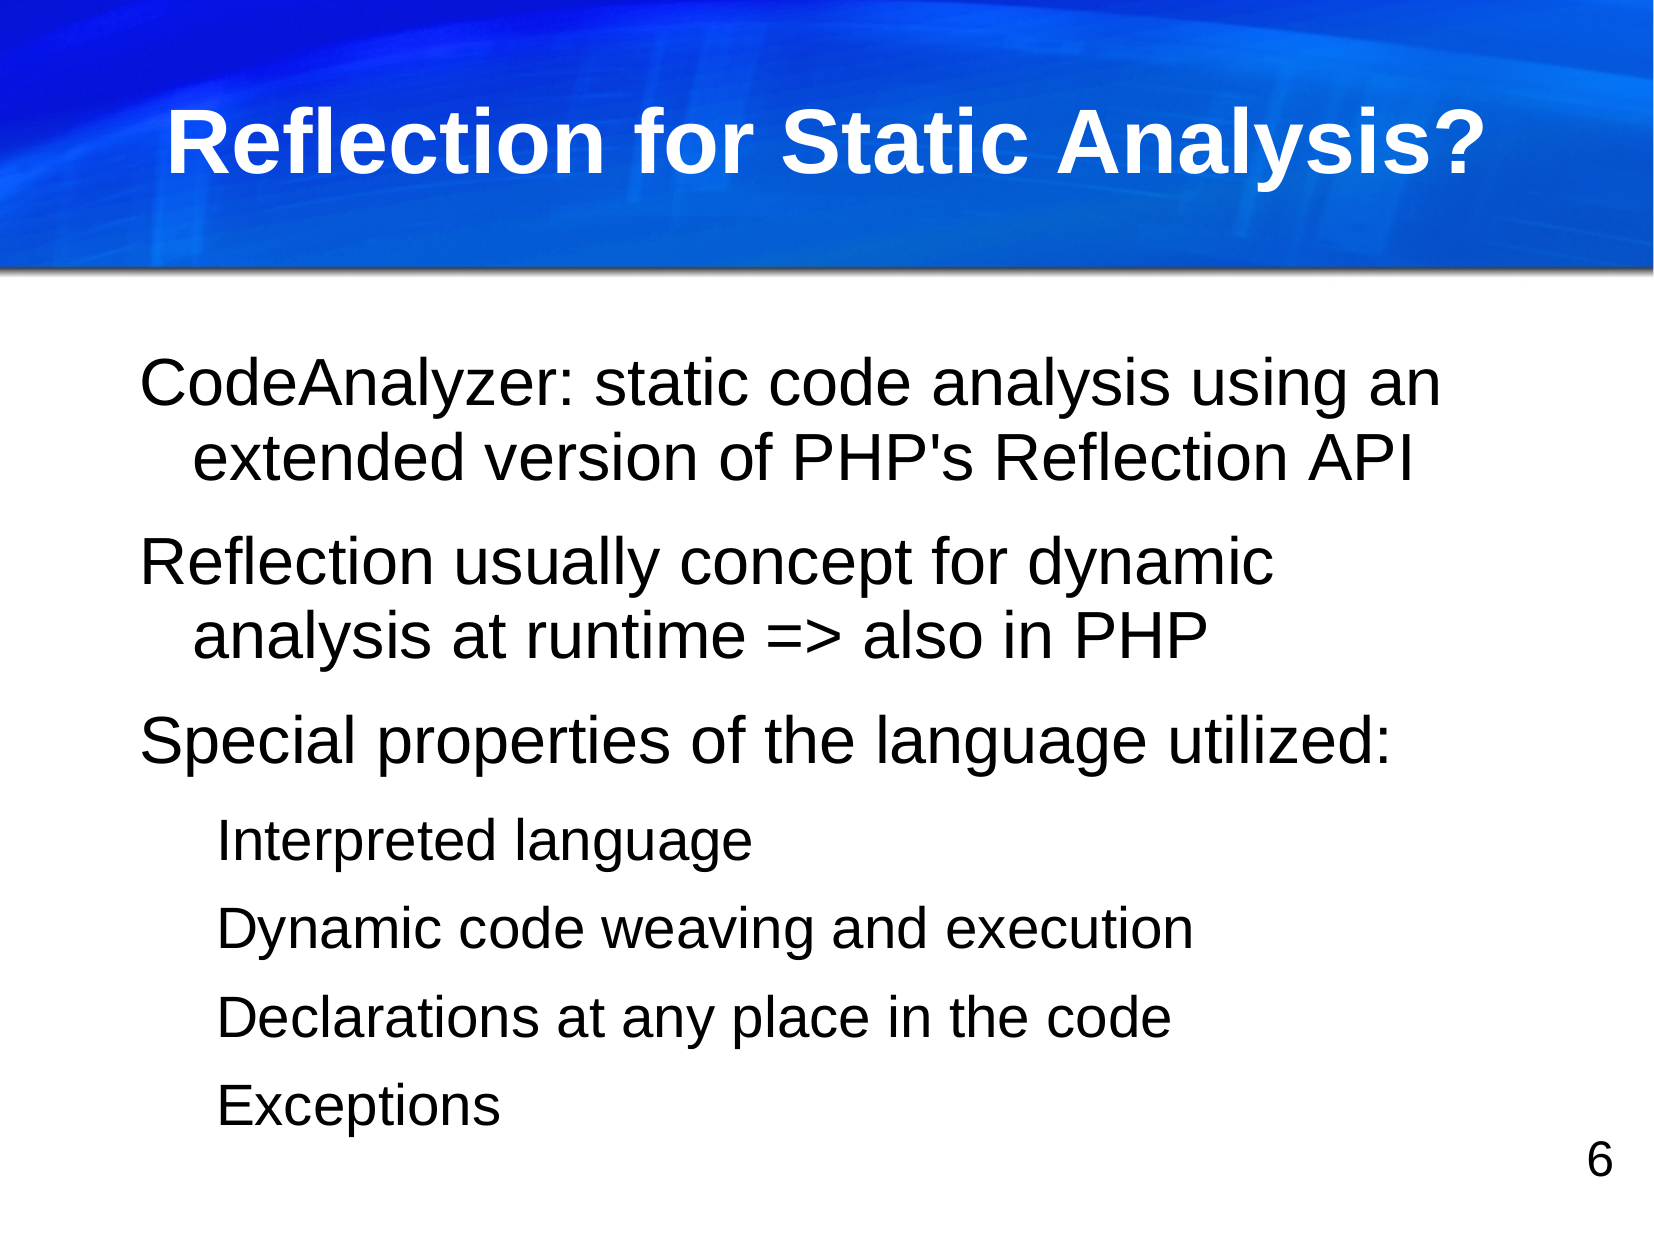

# Reflection for Static Analysis?
CodeAnalyzer: static code analysis using an extended version of PHP's Reflection API
Reflection usually concept for dynamic analysis at runtime => also in PHP
Special properties of the language utilized:
Interpreted language
Dynamic code weaving and execution
Declarations at any place in the code
Exceptions